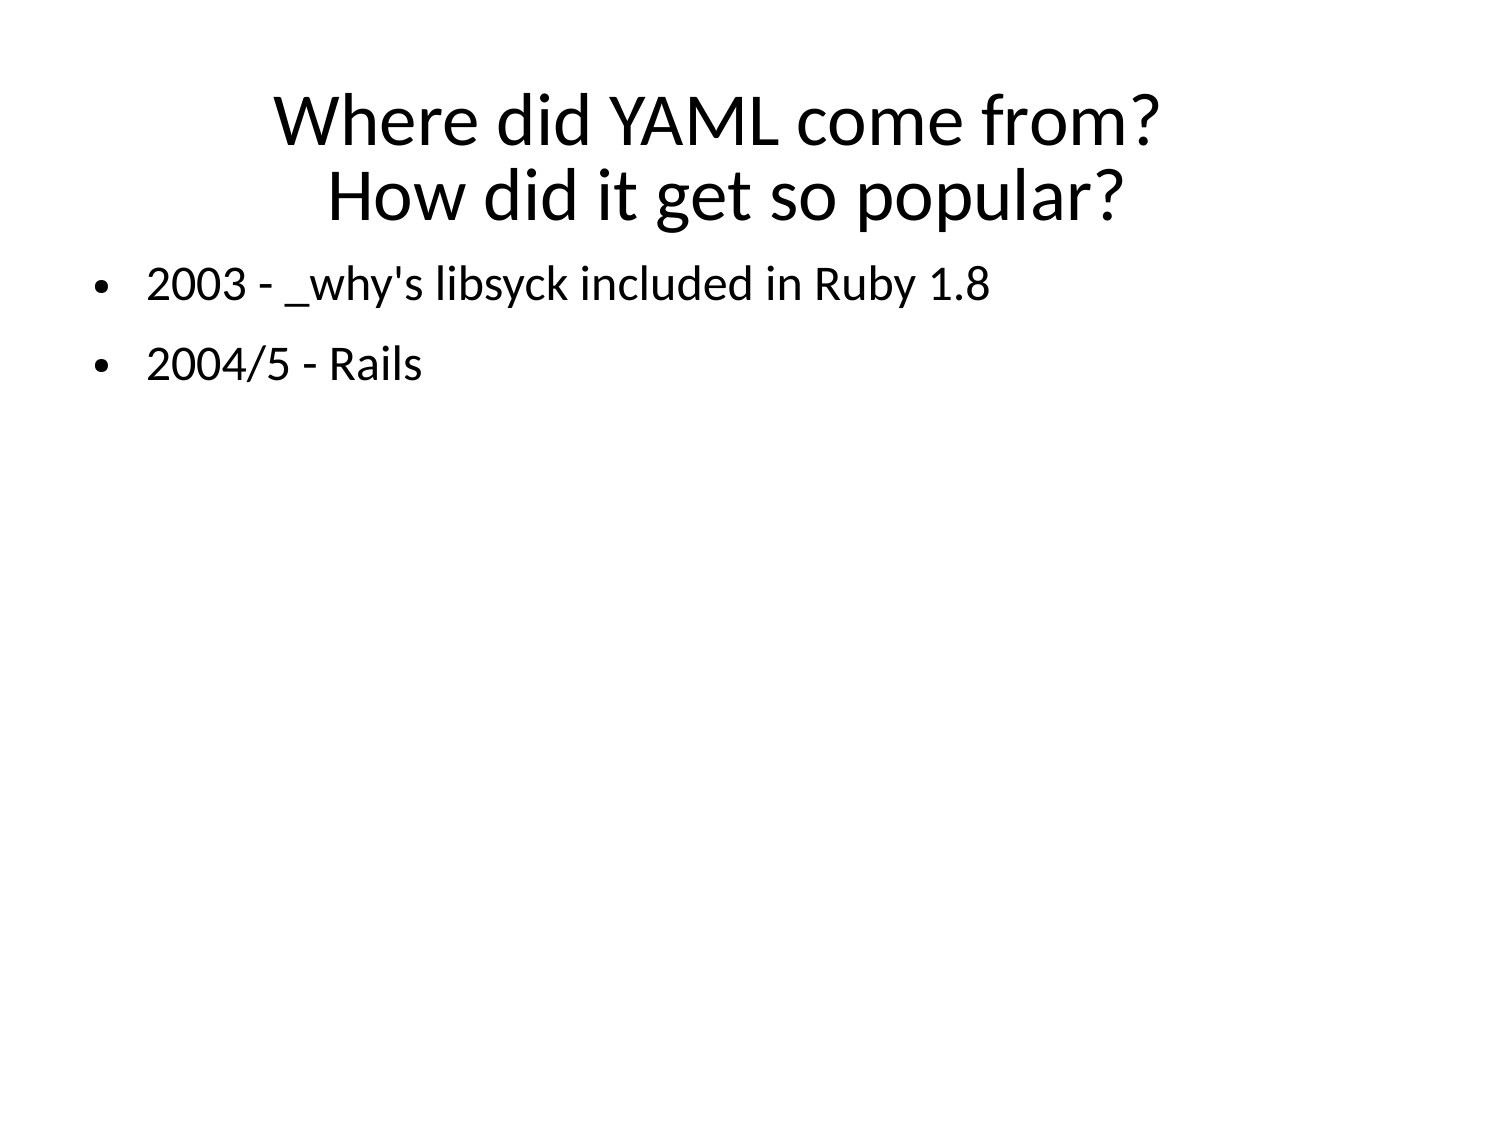

# Where did YAML come from? How did it get so popular?
2003 - _why's libsyck included in Ruby 1.8
2004/5 - Rails